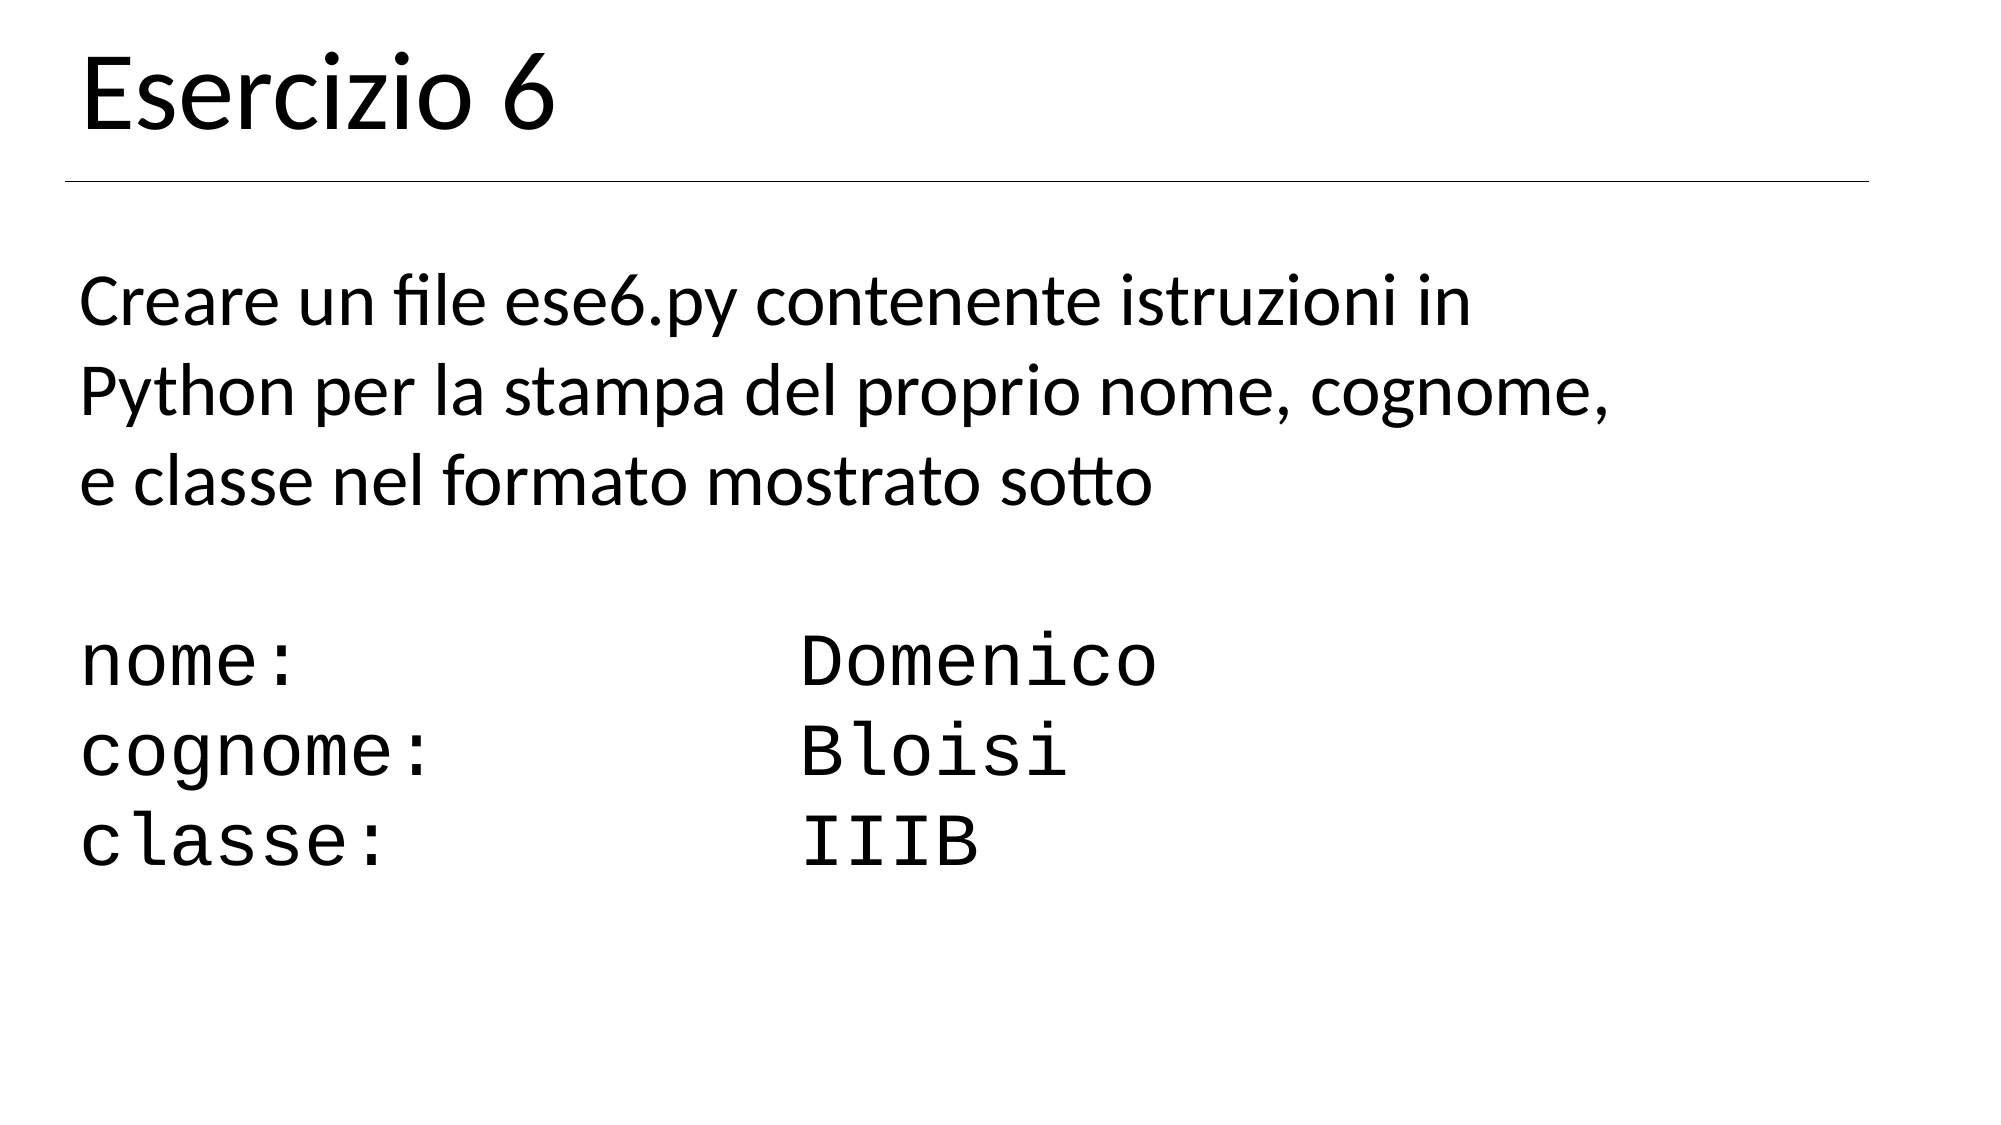

Esercizio 6
Creare un file ese6.py contenente istruzioni in
Python per la stampa del proprio nome, cognome,
e classe nel formato mostrato sotto
nome: Domenico
cognome: Bloisi
classe: IIIB